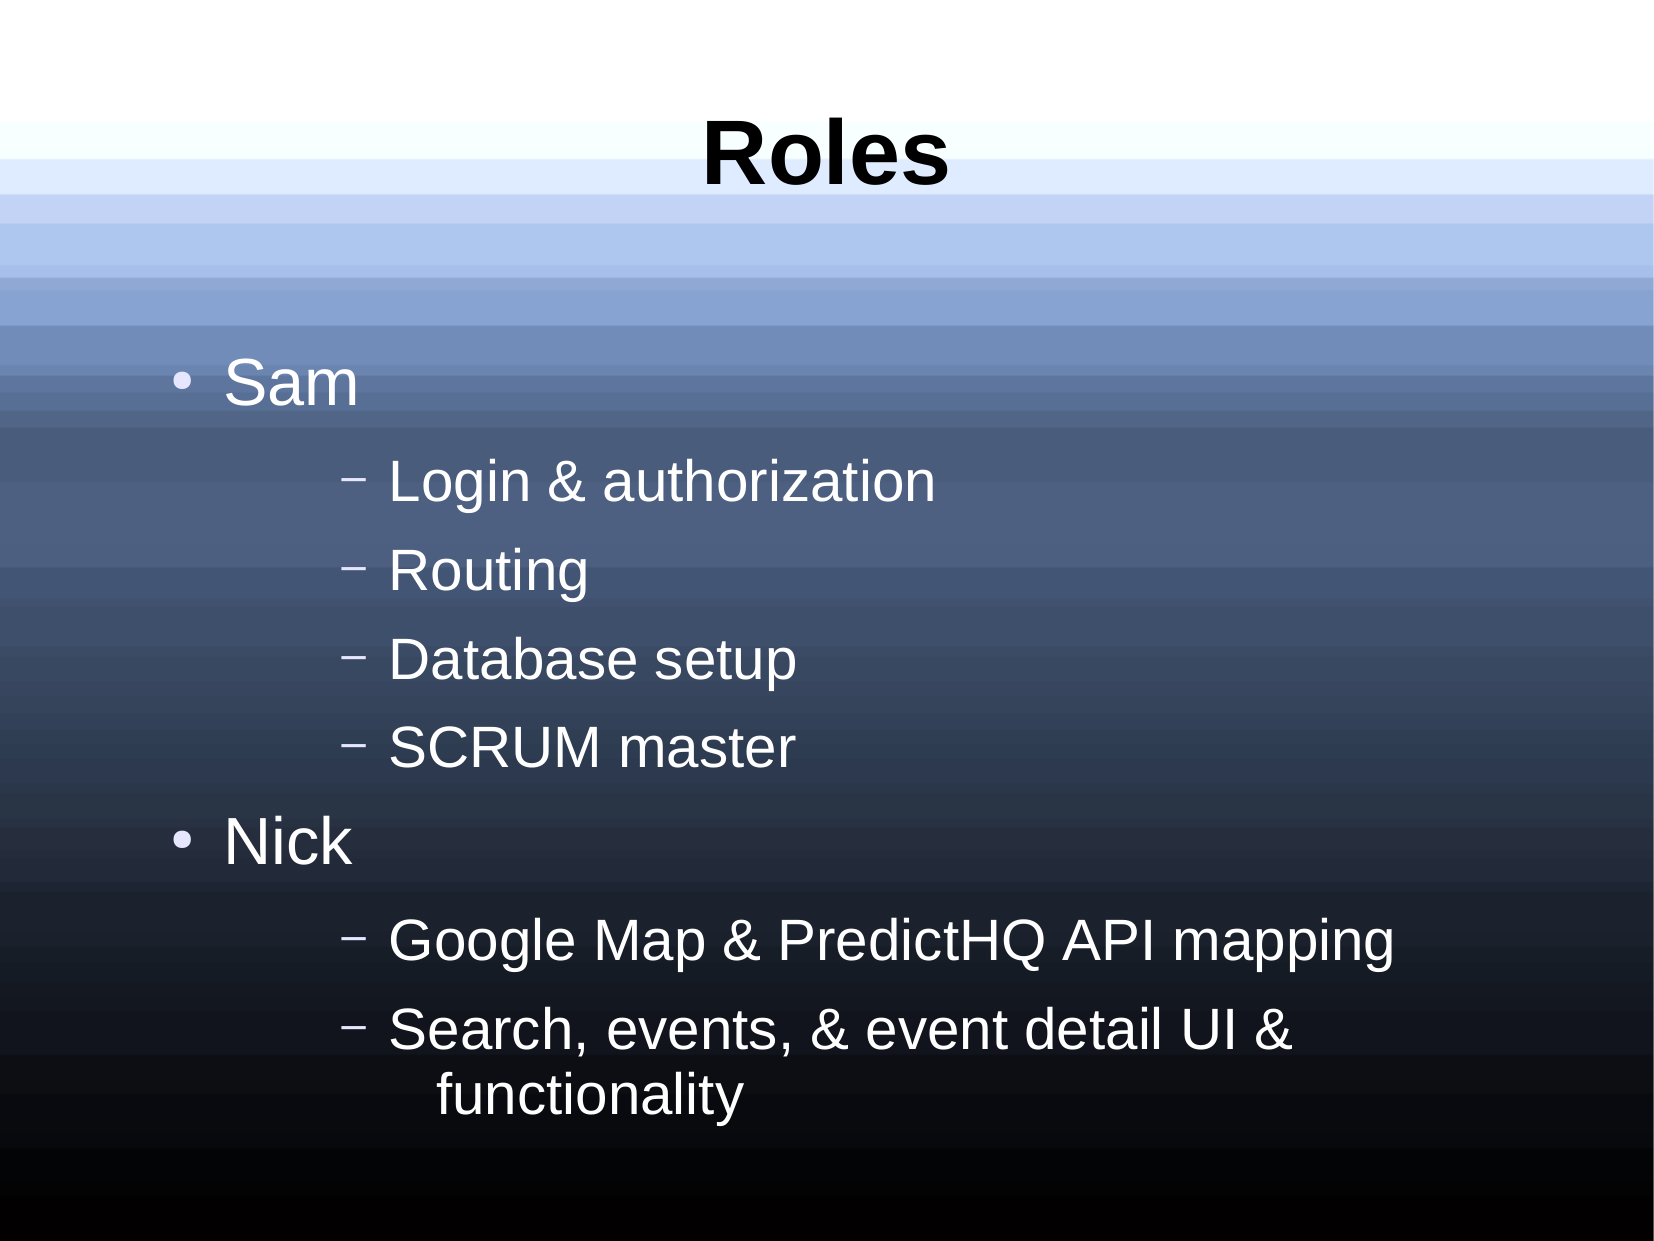

# Roles
Sam
Login & authorization
Routing
Database setup
SCRUM master
Nick
Google Map & PredictHQ API mapping
Search, events, & event detail UI & 		functionality